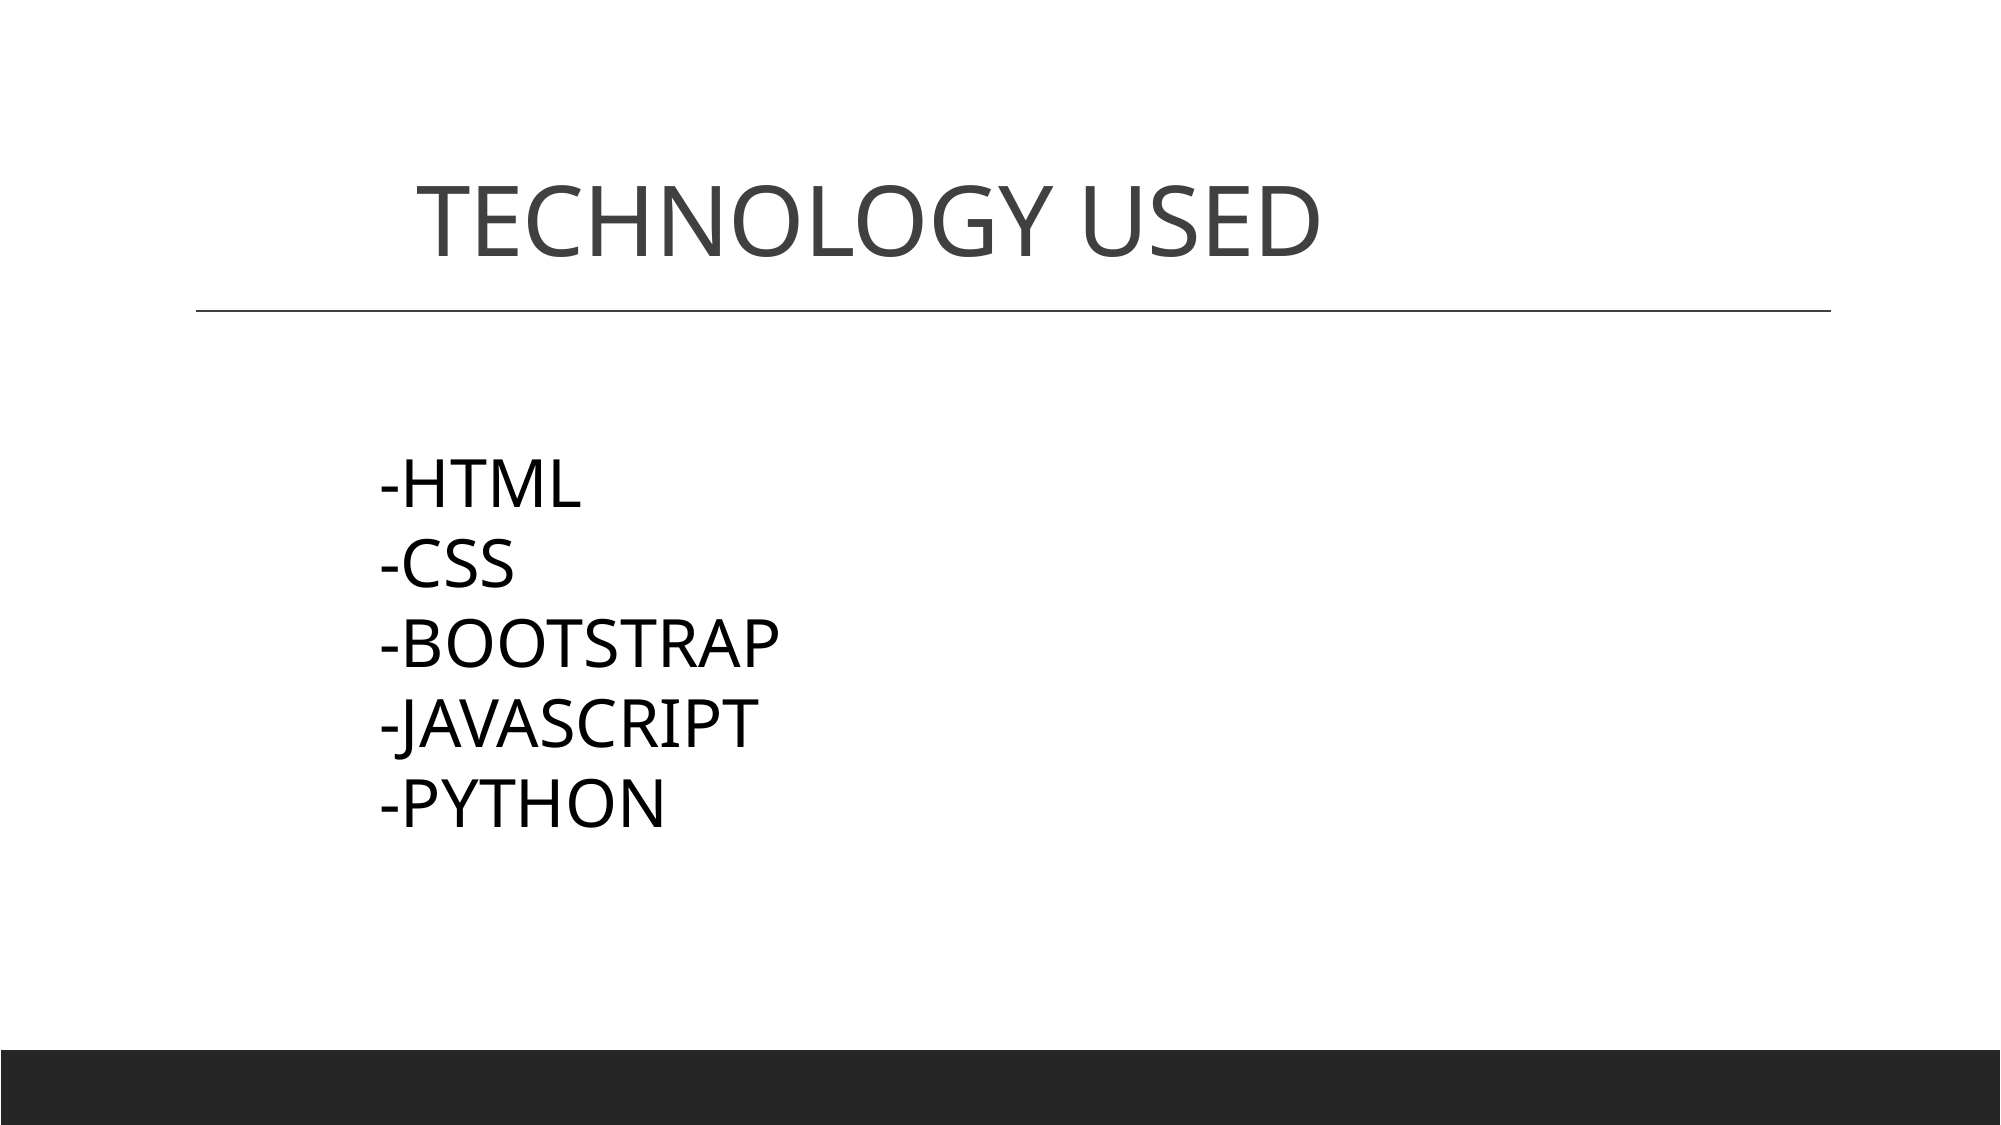

# TECHNOLOGY USED
-HTML
-CSS
-BOOTSTRAP
-JAVASCRIPT
-PYTHON